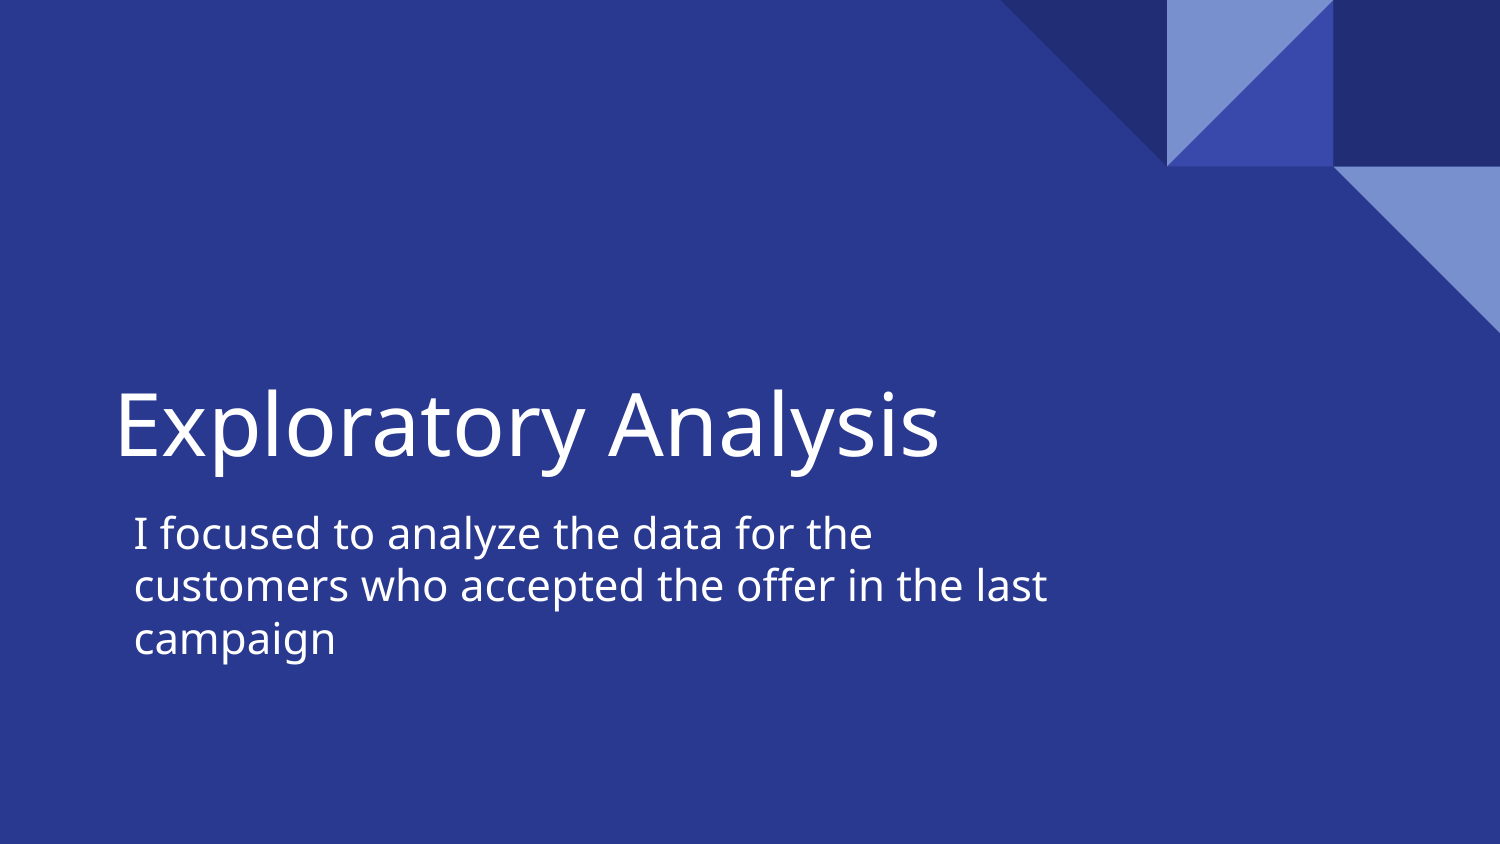

# Exploratory Analysis
I focused to analyze the data for the customers who accepted the offer in the last campaign